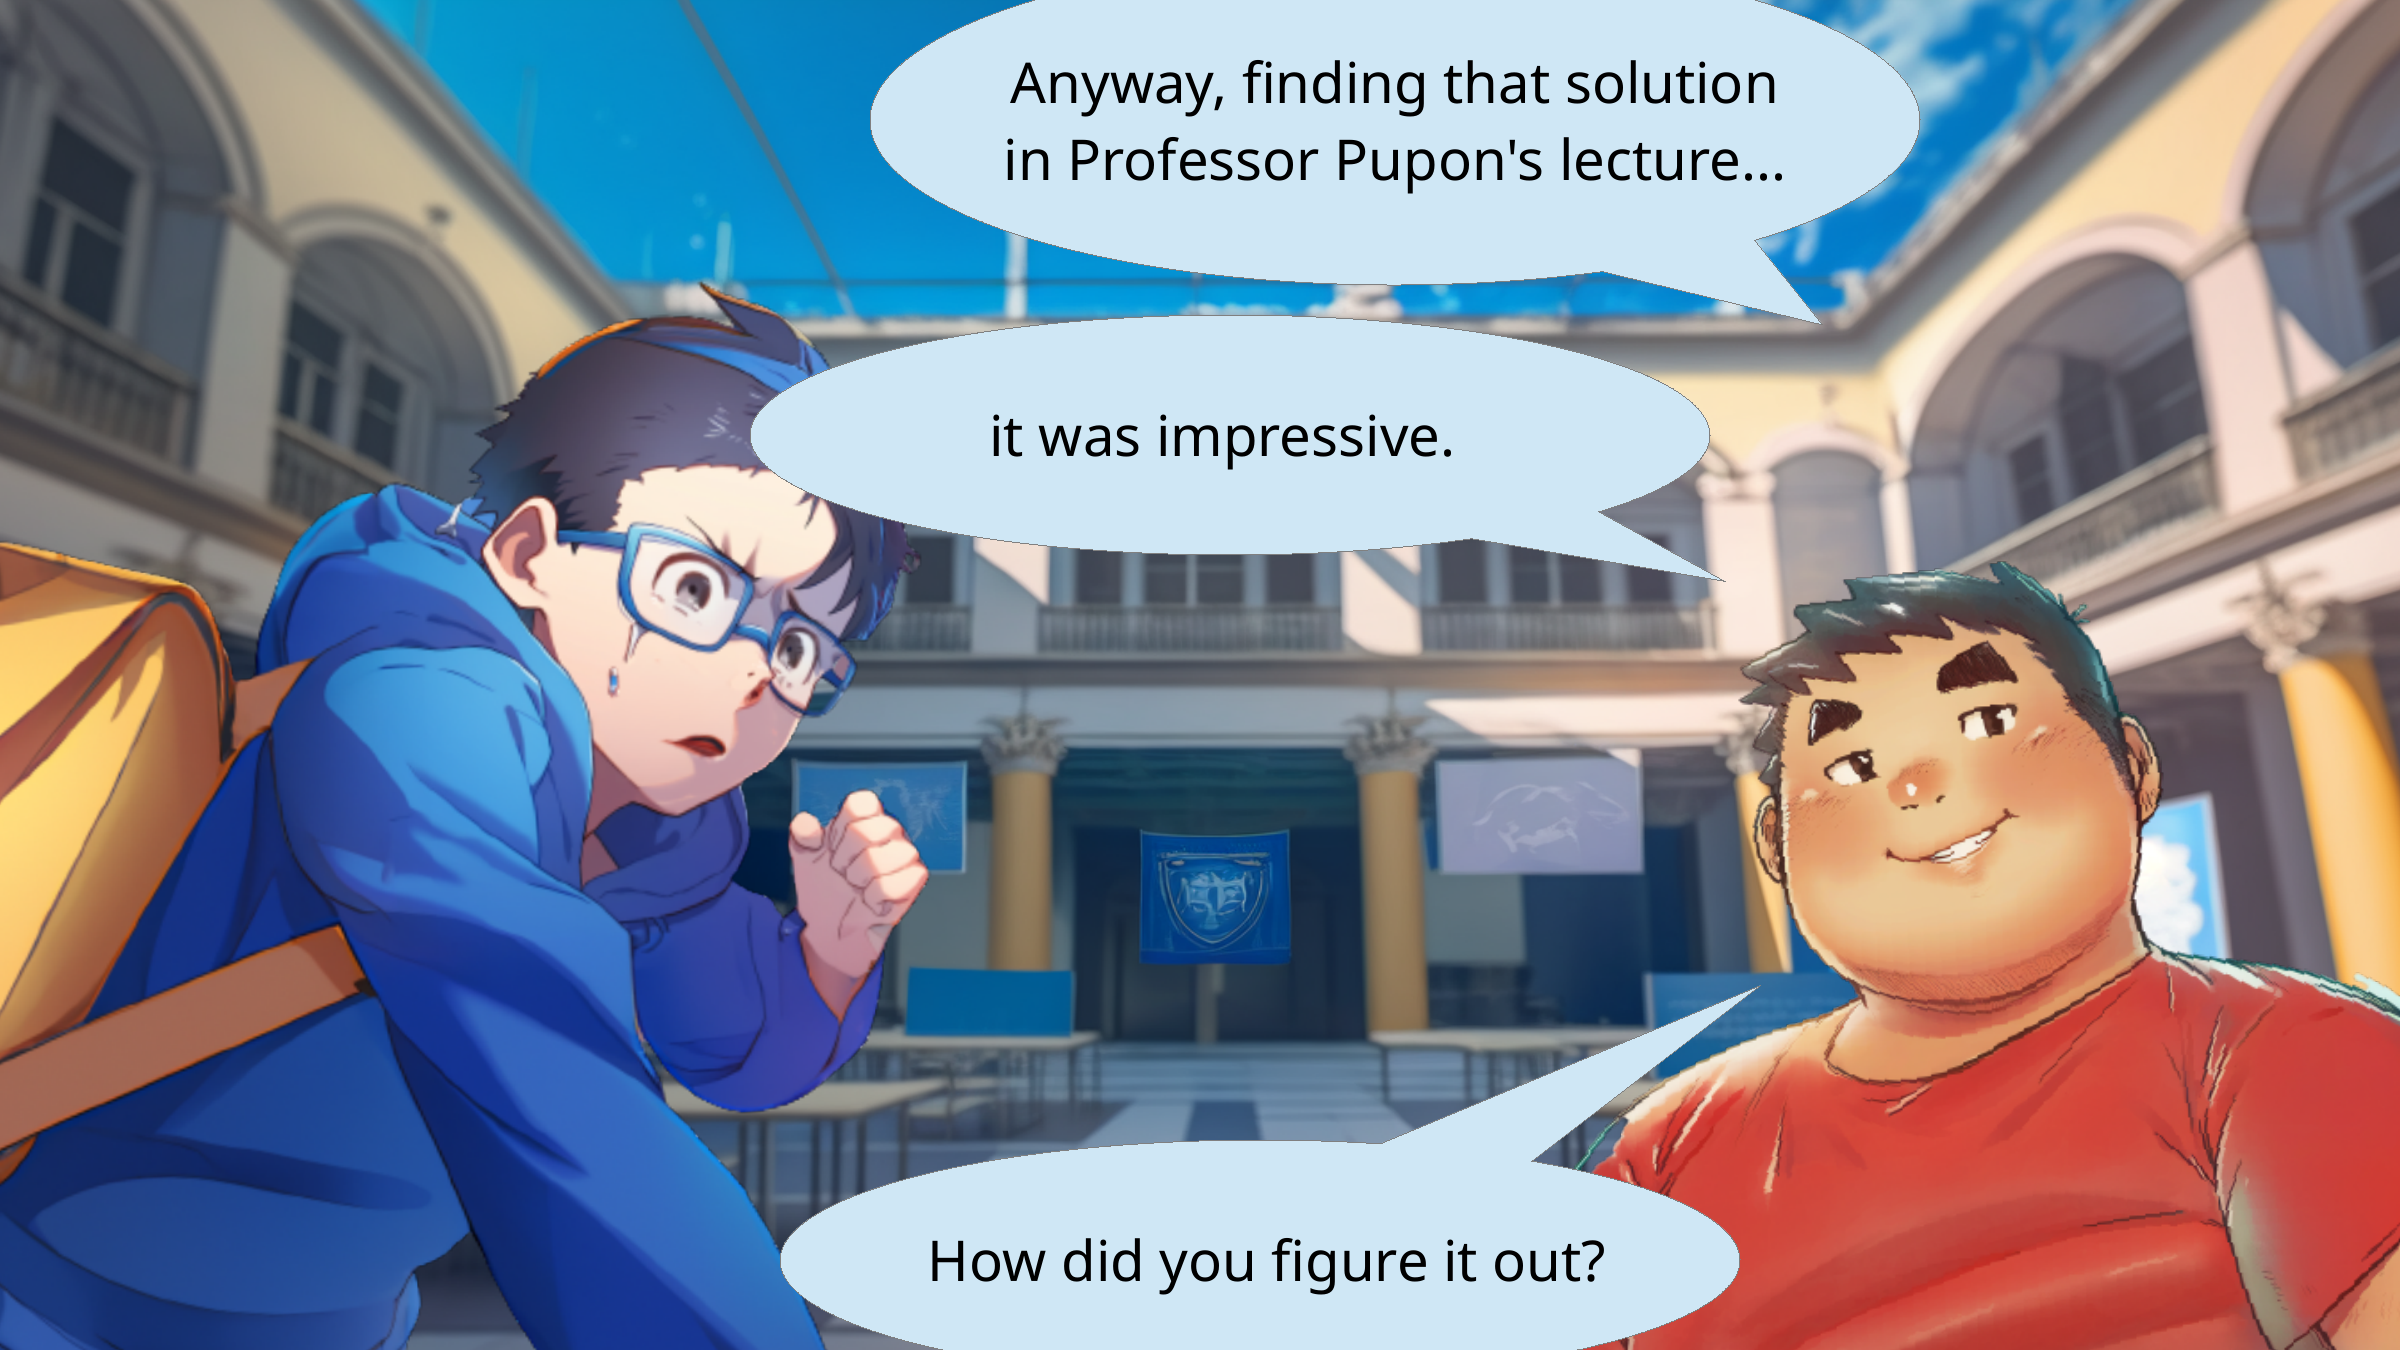

Anyway, finding that solution
in Professor Pupon's lecture...
it was impressive.
 How did you figure it out?